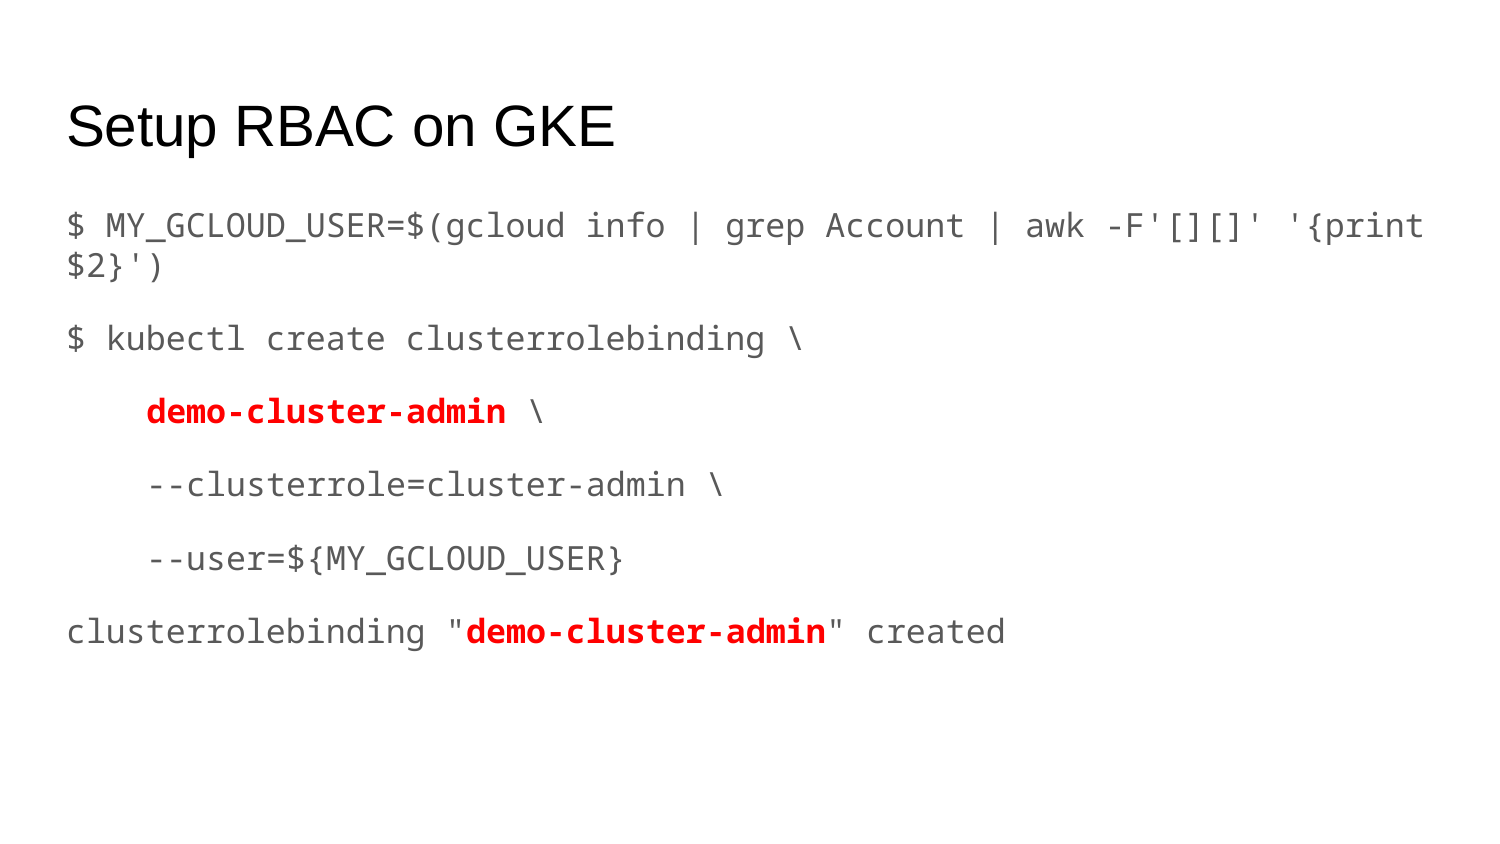

# Setup RBAC on GKE
$ MY_GCLOUD_USER=$(gcloud info | grep Account | awk -F'[][]' '{print $2}')
$ kubectl create clusterrolebinding \
 demo-cluster-admin \
 --clusterrole=cluster-admin \
 --user=${MY_GCLOUD_USER}
clusterrolebinding "demo-cluster-admin" created